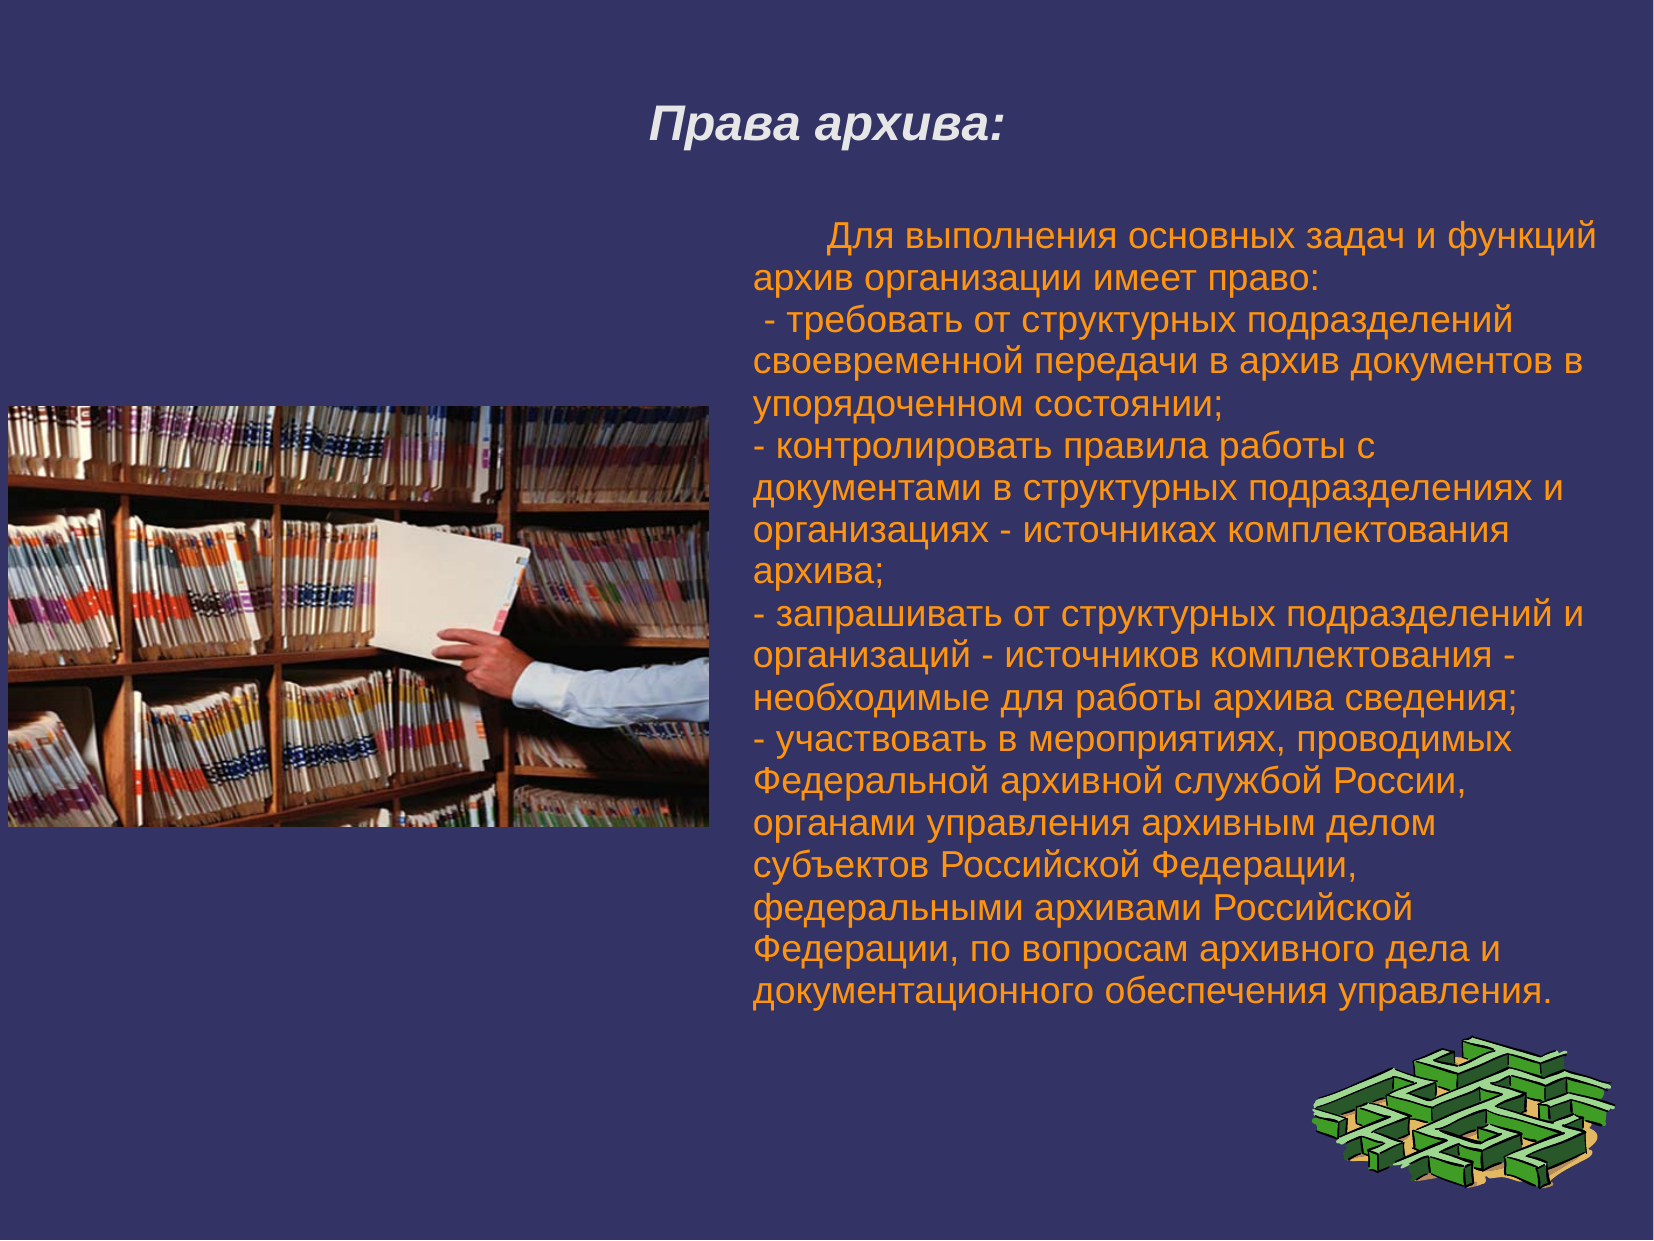

# Права архива:
	Для выполнения основных задач и функций архив организации имеет право:
 - требовать от структурных подразделений своевременной передачи в архив документов в упорядоченном состоянии;
- контролировать правила работы с документами в структурных подразделениях и организациях - источниках комплектования архива;
- запрашивать от структурных подразделений и организаций - источников комплектования - необходимые для работы архива сведения;
- участвовать в мероприятиях, проводимых Федеральной архивной службой России, органами управления архивным делом субъектов Российской Федерации, федеральными архивами Российской Федерации, по вопросам архивного дела и документационного обеспечения управления.